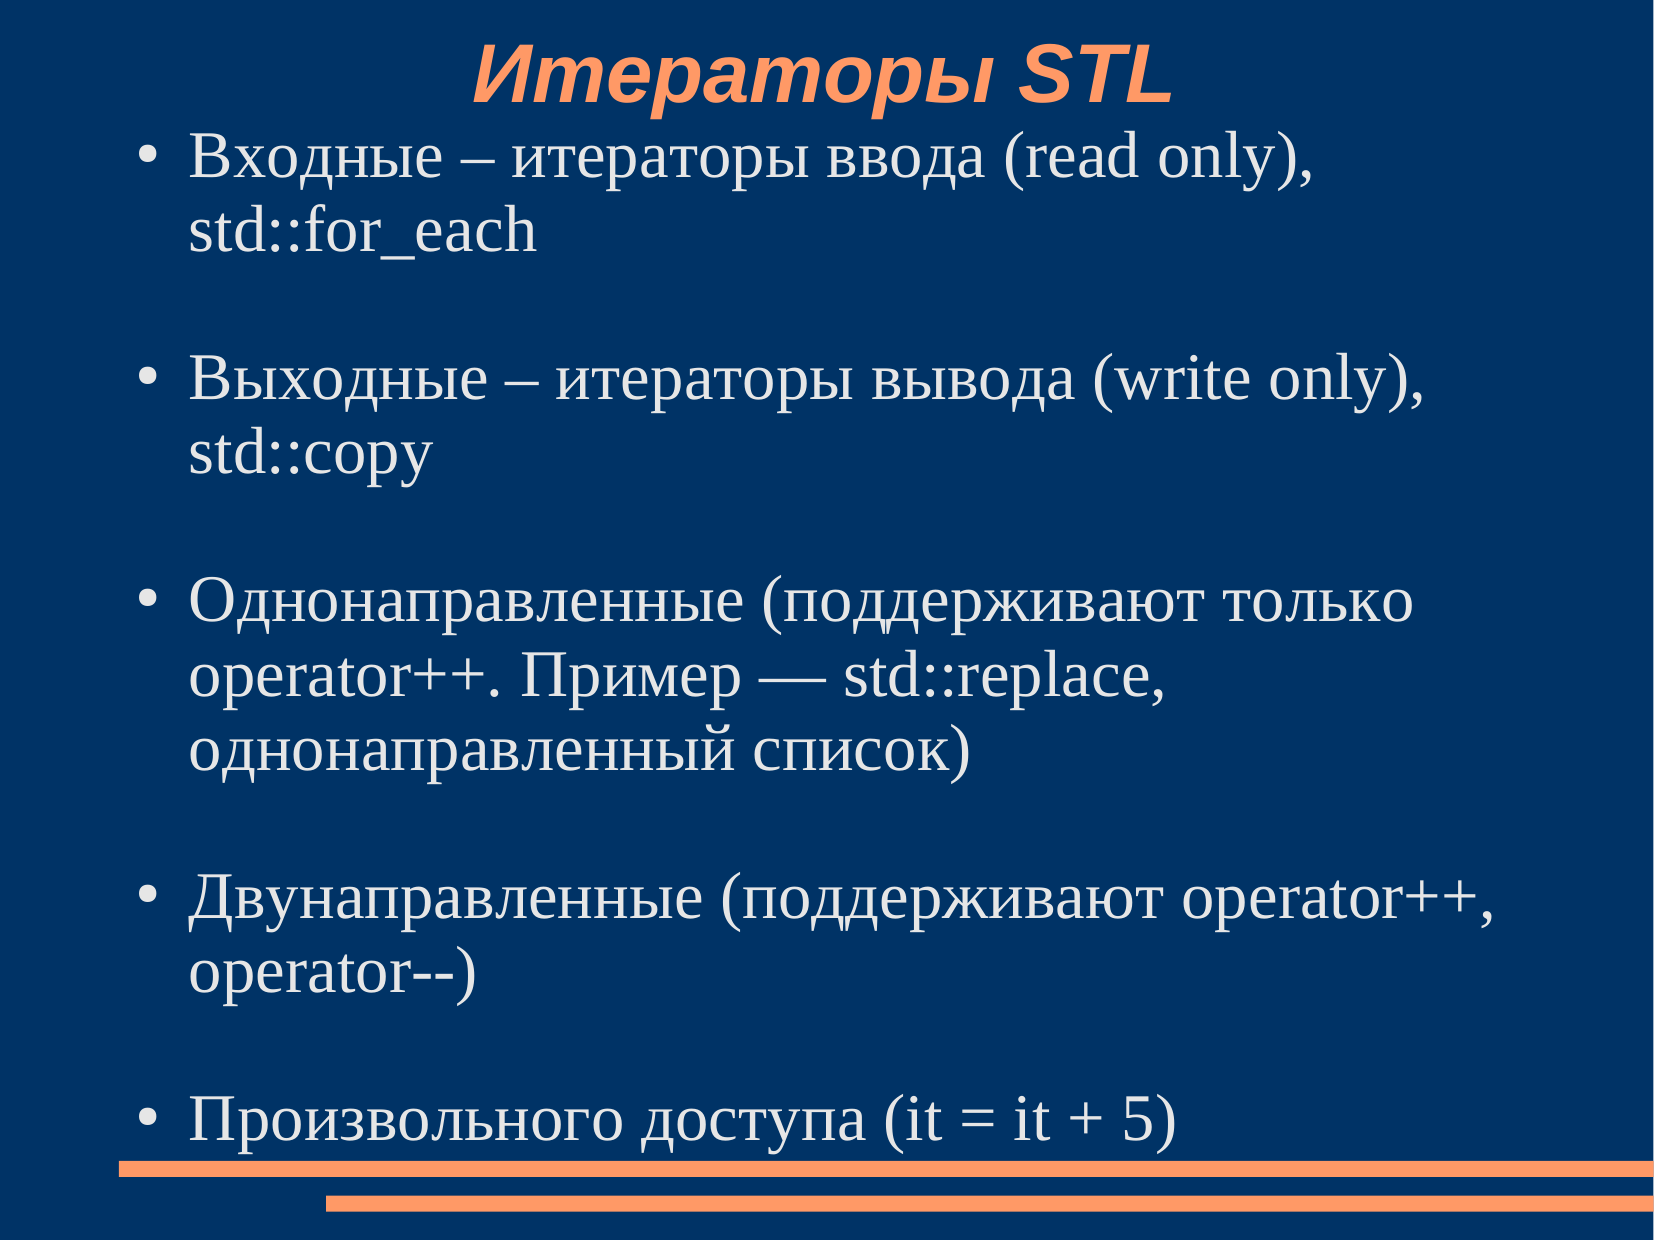

# Итераторы STL
Входные – итераторы ввода (read only), std::for_each
Выходные – итераторы вывода (write only), std::copy
Однонаправленные (поддерживают только operator++. Пример — std::replace, однонаправленный список)
Двунаправленные (поддерживают operator++, operator--)
Произвольного доступа (it = it + 5)